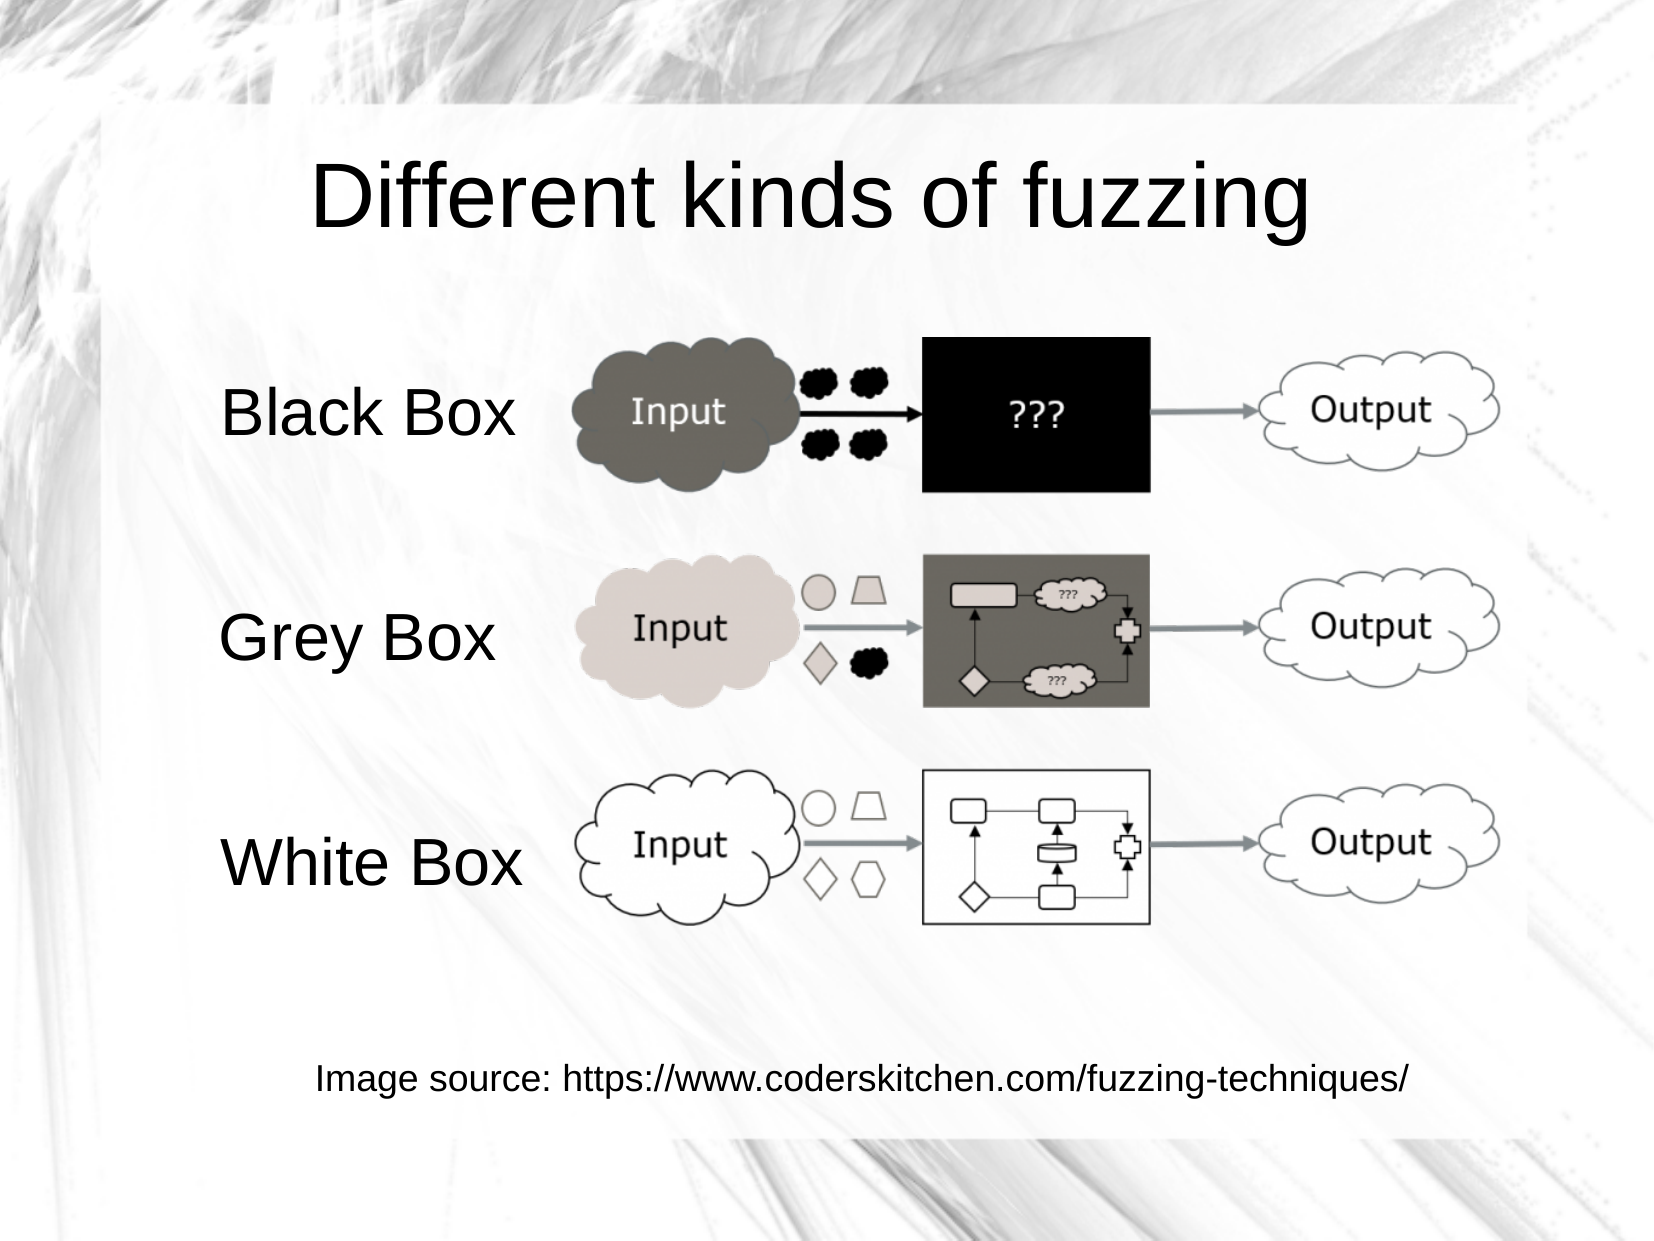

# Different kinds of fuzzing
Black Box
Grey Box
White Box
Image source: https://www.coderskitchen.com/fuzzing-techniques/